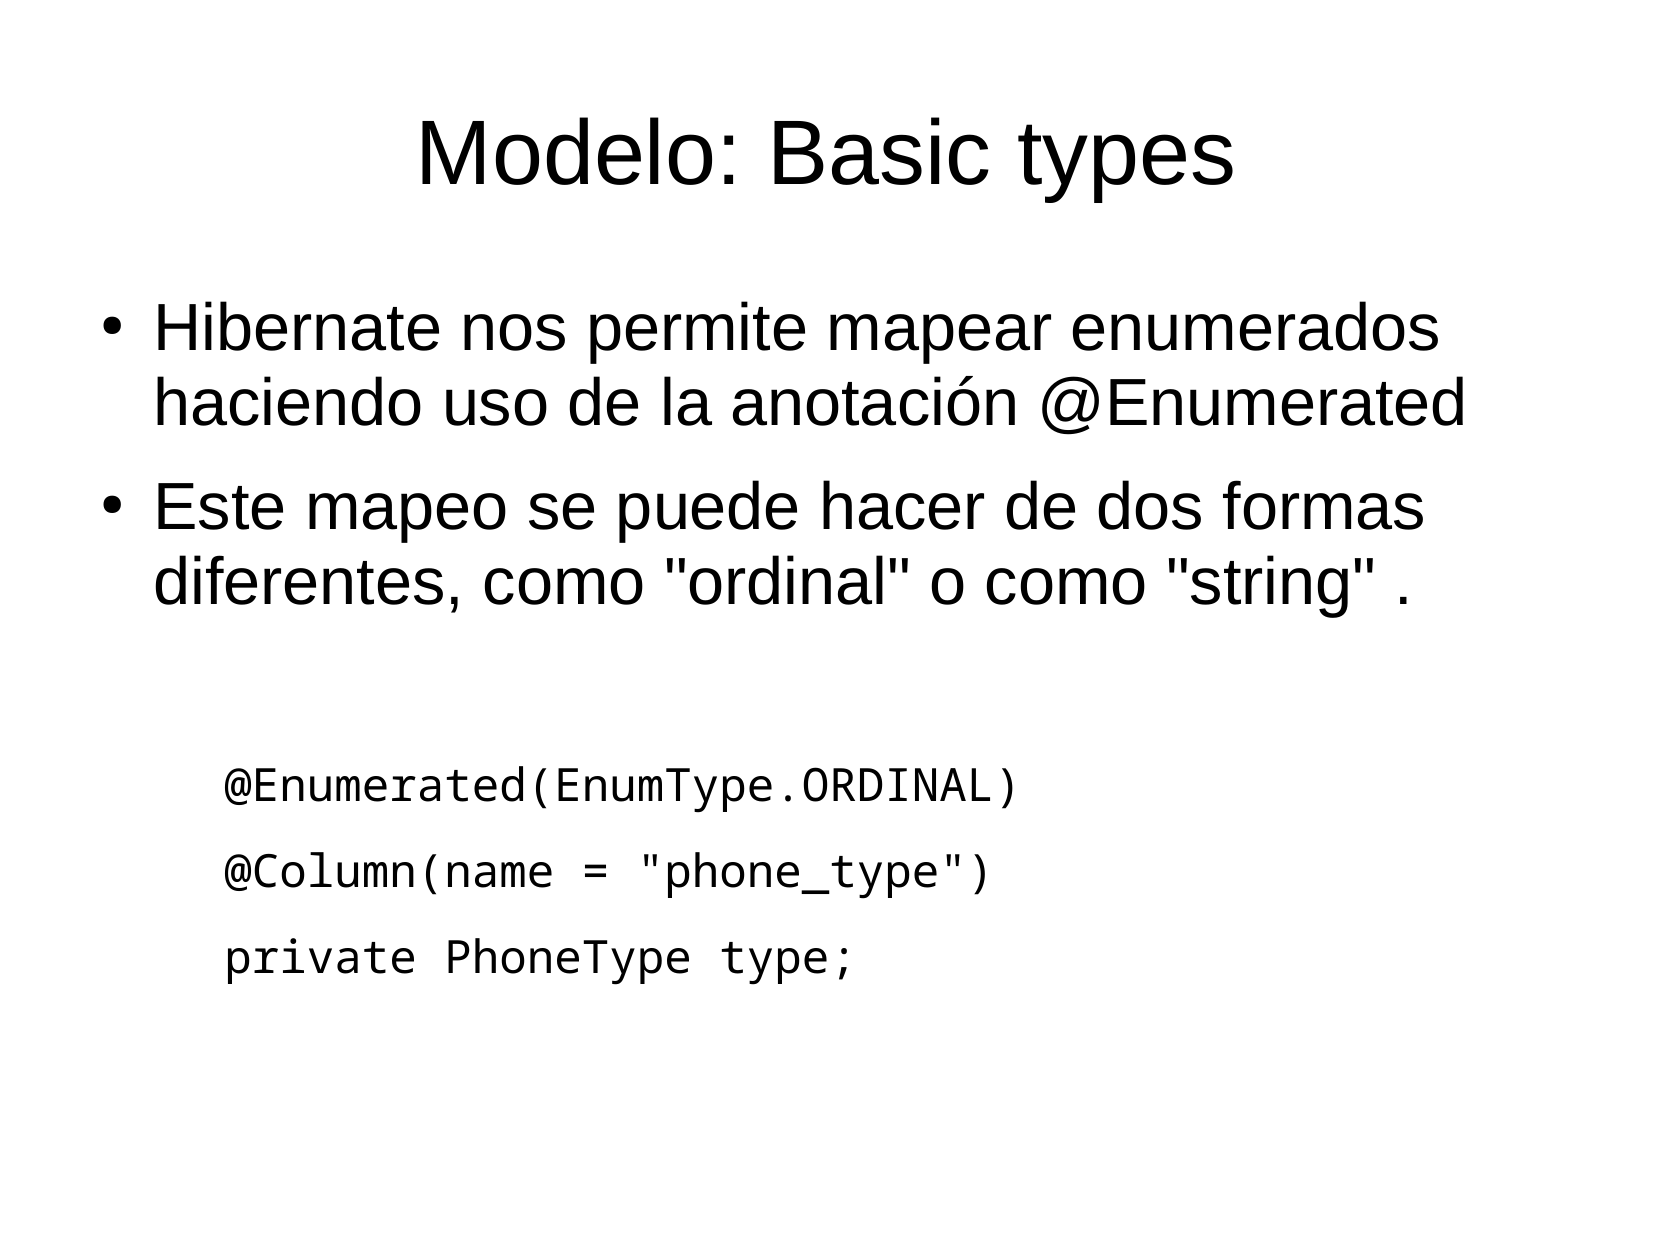

# Modelo: Basic types
Hibernate nos permite mapear enumerados haciendo uso de la anotación @Enumerated
Este mapeo se puede hacer de dos formas diferentes, como "ordinal" o como "string" .
@Enumerated(EnumType.ORDINAL)
@Column(name = "phone_type")
private PhoneType type;